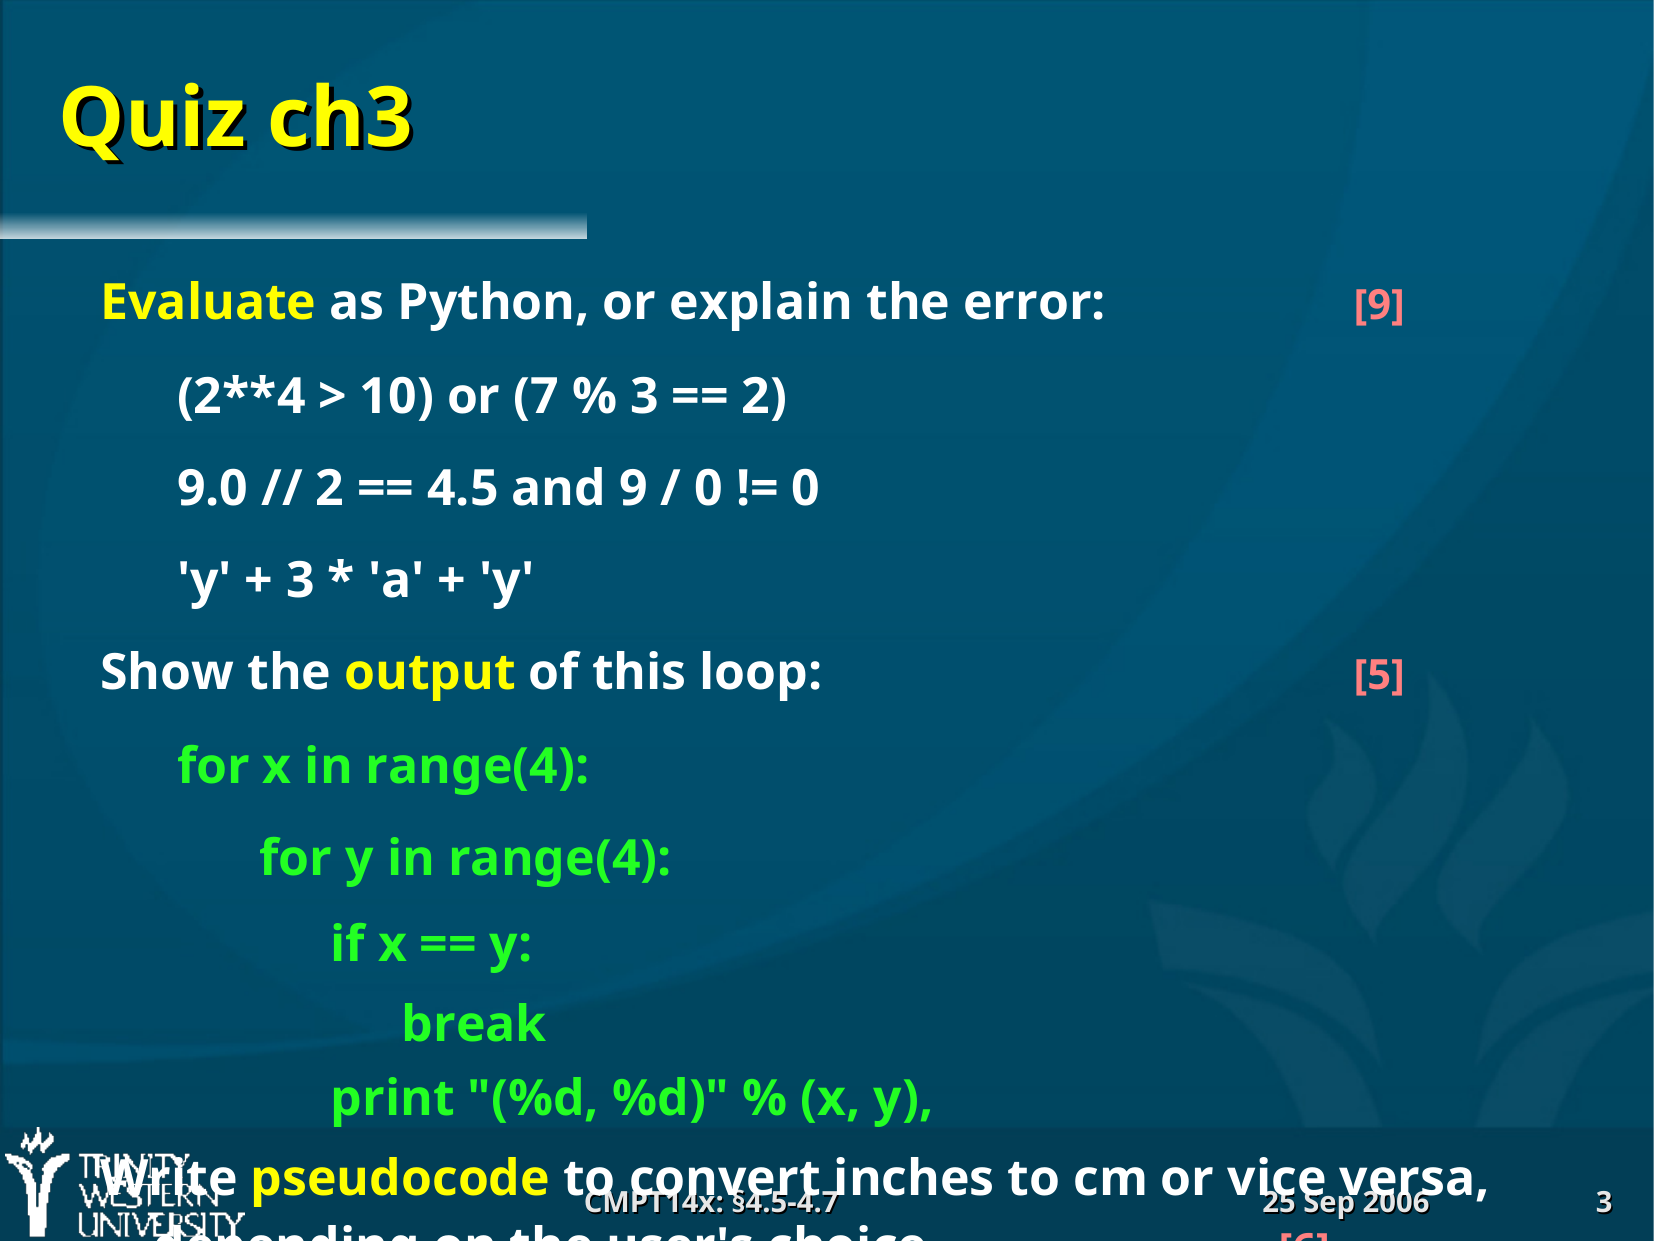

# Quiz ch3
Evaluate as Python, or explain the error:				[9]
(2**4 > 10) or (7 % 3 == 2)
9.0 // 2 == 4.5 and 9 / 0 != 0
'y' + 3 * 'a' + 'y'
Show the output of this loop:								[5]
for x in range(4):
for y in range(4):
if x == y:
break
print "(%d, %d)" % (x, y),
Write pseudocode to convert inches to cm or vice versa, depending on the user's choice					[6]
CMPT14x: §4.5-4.7
25 Sep 2006
3